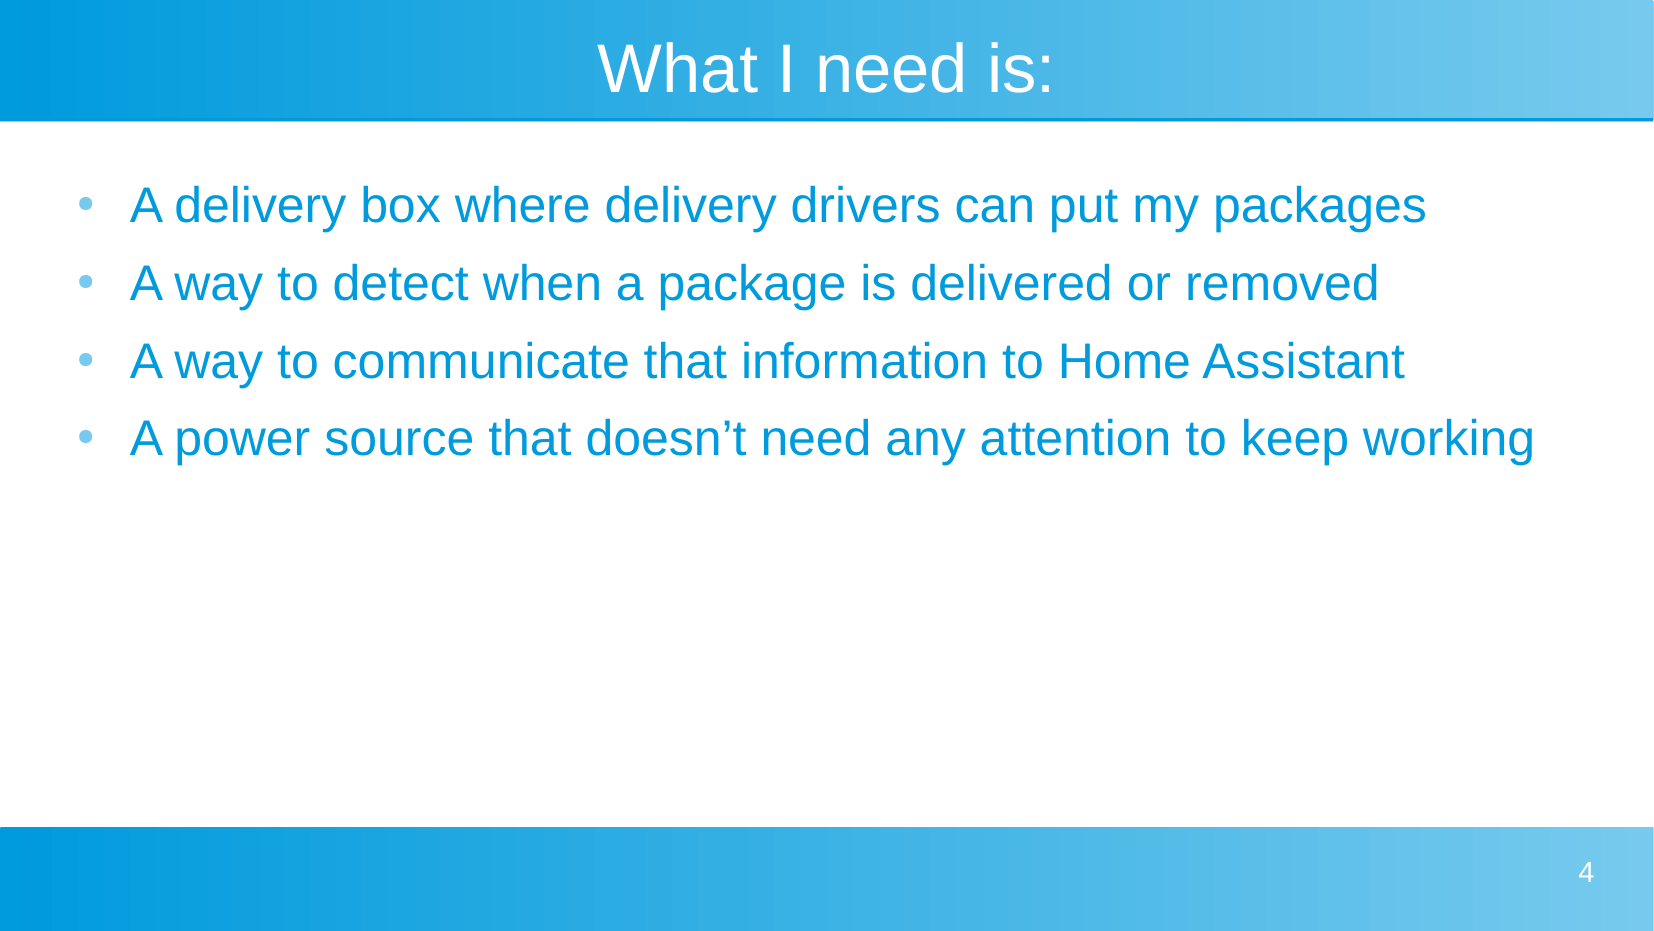

# What I need is:
A delivery box where delivery drivers can put my packages
A way to detect when a package is delivered or removed
A way to communicate that information to Home Assistant
A power source that doesn’t need any attention to keep working
4